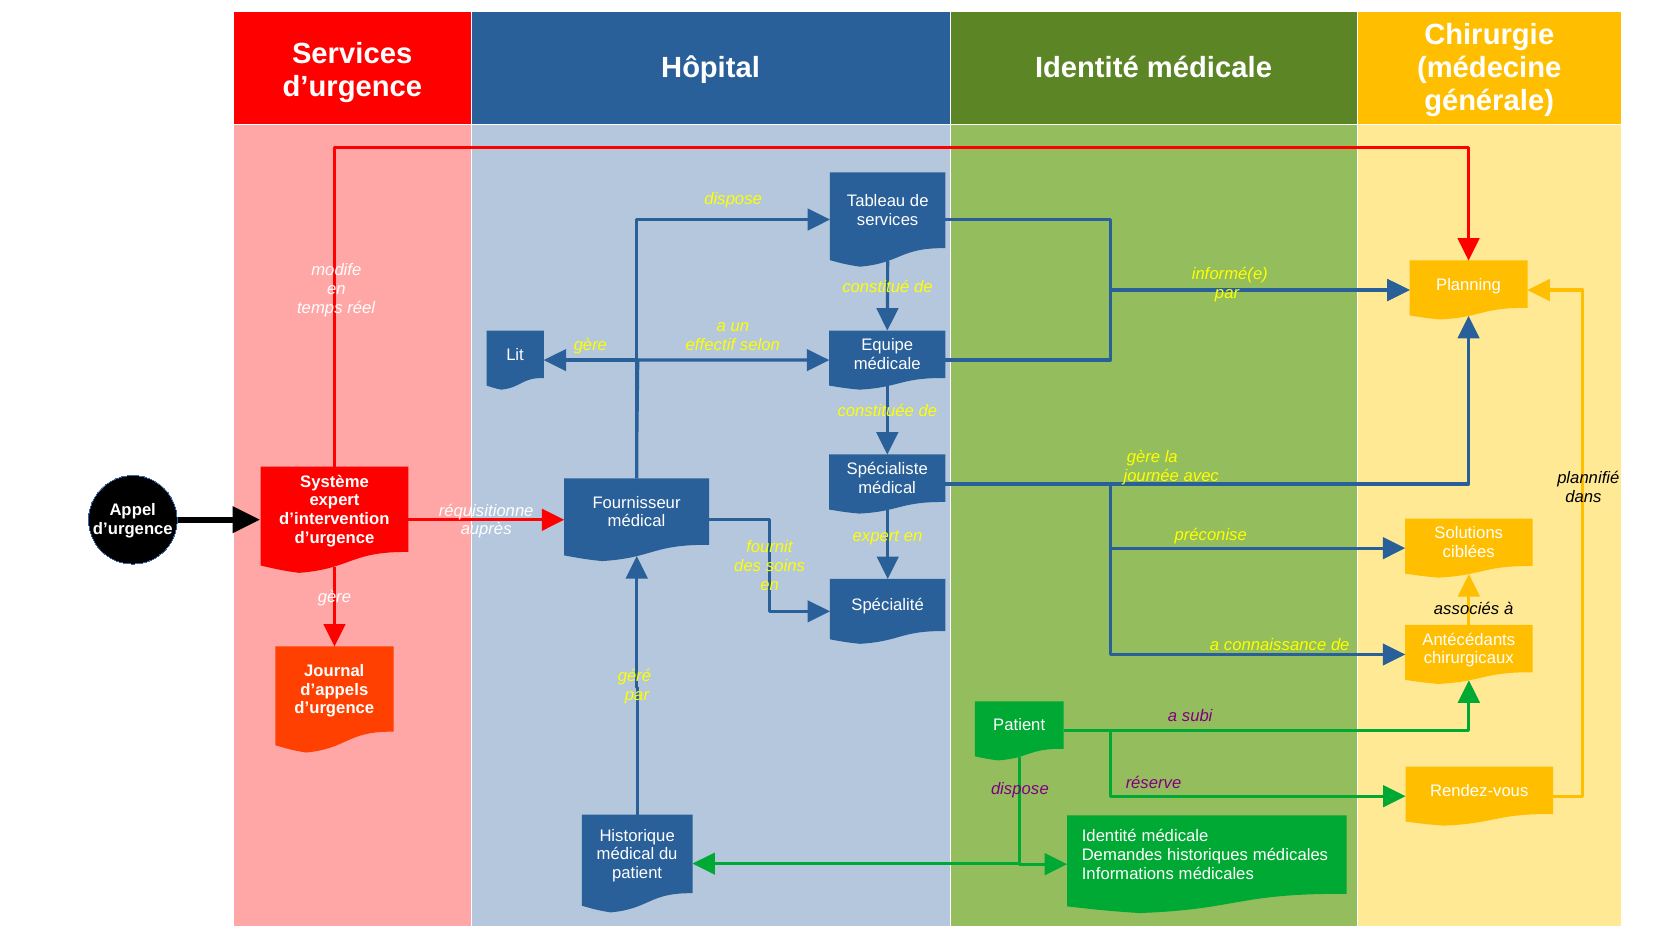

| Services d’urgence | Hôpital | Identité médicale | Chirurgie (médecine générale) |
| --- | --- | --- | --- |
| | | | |
Tableau de services
Planning
Lit
Equipe médicale
Spécialiste médical
Système expert d’intervention d’urgence
Fournisseur médical
Appel
d’urgence
Solutions ciblées
Spécialité
Antécédants chirurgicaux
Journal d’appels d’urgence
Patient
Rendez-vous
Historique médical du patient
Identité médicale
Demandes historiques médicales
Informations médicales